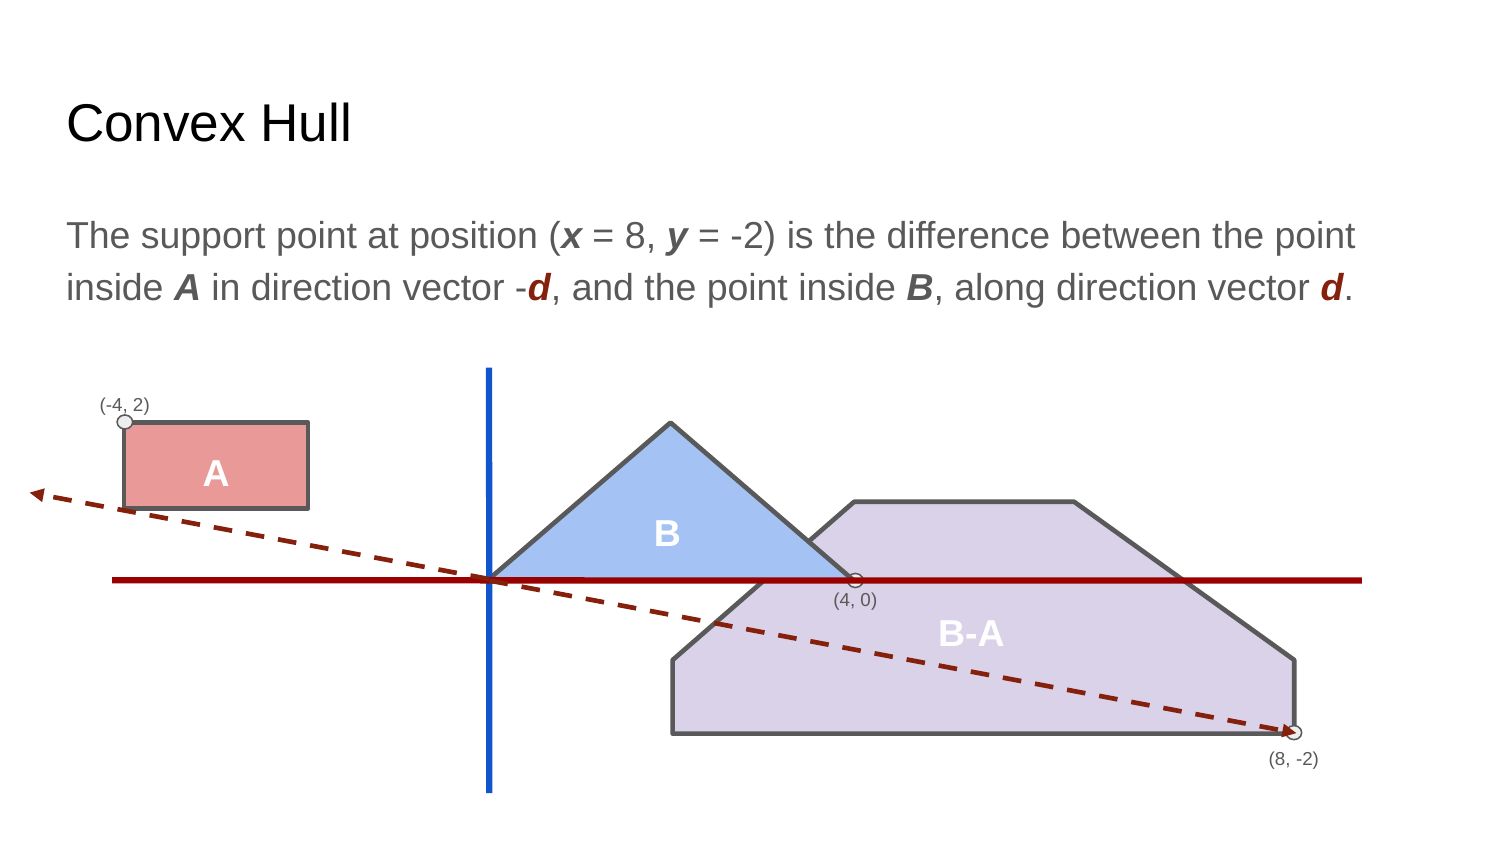

# Convex Hull
The support point at position (x = 8, y = -2) is the difference between the point inside A in direction vector -d, and the point inside B, along direction vector d.
(-4, 2)
A
B
(4, 0)
B-A
(8, -2)